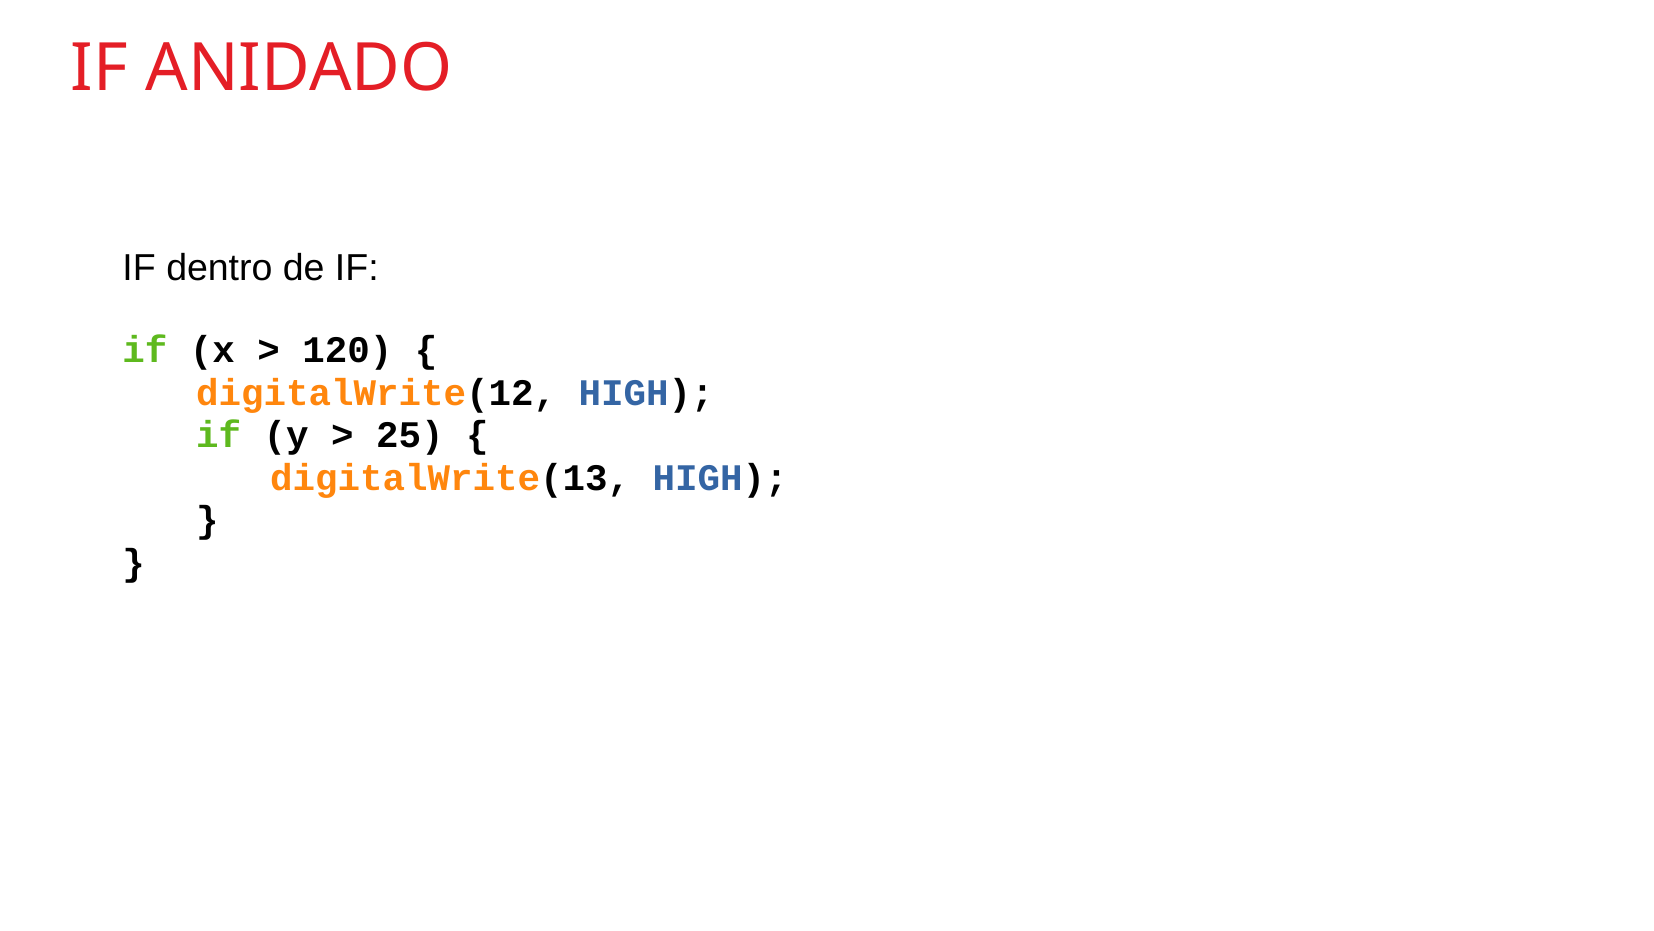

# IF ANIDADO
IF dentro de IF:
if (x > 120) {
	digitalWrite(12, HIGH);
	if (y > 25) {
		digitalWrite(13, HIGH);
	}
}